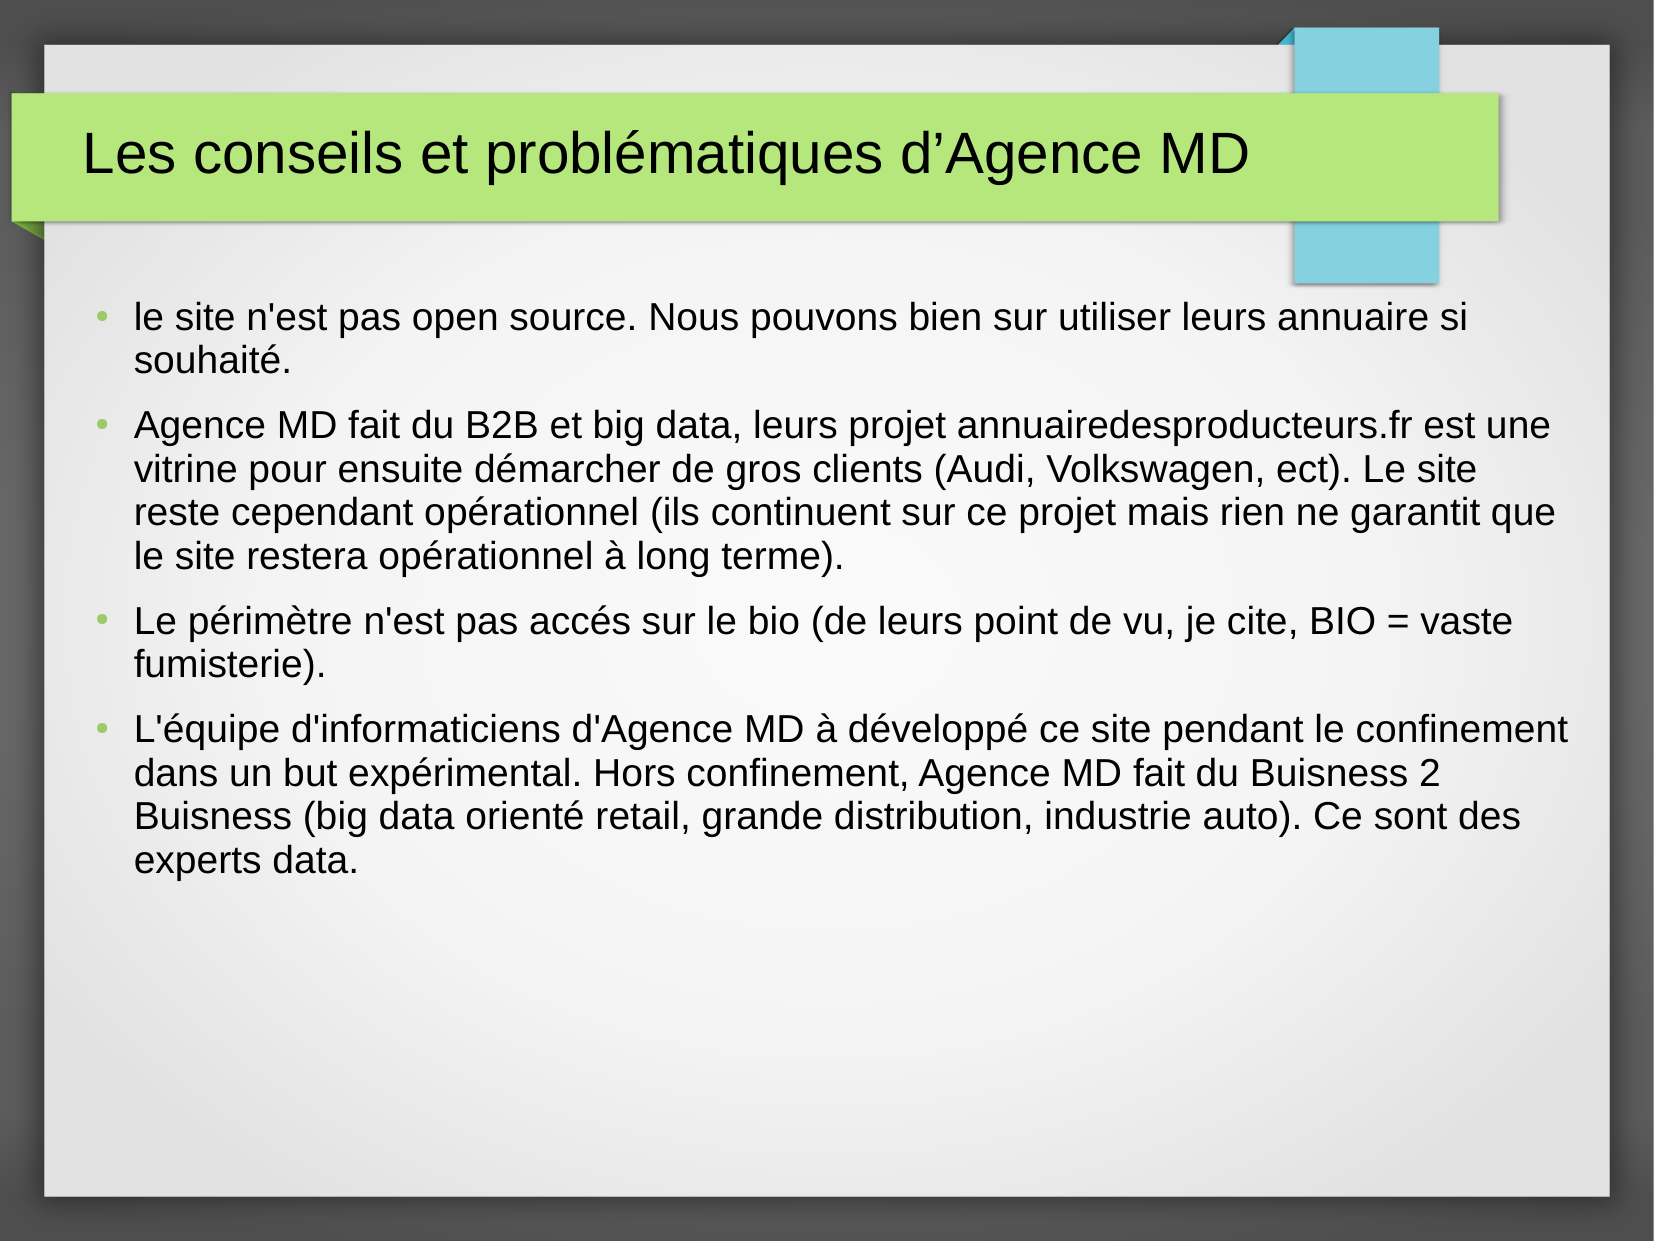

# Les conseils et problématiques d’Agence MD
le site n'est pas open source. Nous pouvons bien sur utiliser leurs annuaire si souhaité.
Agence MD fait du B2B et big data, leurs projet annuairedesproducteurs.fr est une vitrine pour ensuite démarcher de gros clients (Audi, Volkswagen, ect). Le site reste cependant opérationnel (ils continuent sur ce projet mais rien ne garantit que le site restera opérationnel à long terme).
Le périmètre n'est pas accés sur le bio (de leurs point de vu, je cite, BIO = vaste fumisterie).
L'équipe d'informaticiens d'Agence MD à développé ce site pendant le confinement dans un but expérimental. Hors confinement, Agence MD fait du Buisness 2 Buisness (big data orienté retail, grande distribution, industrie auto). Ce sont des experts data.